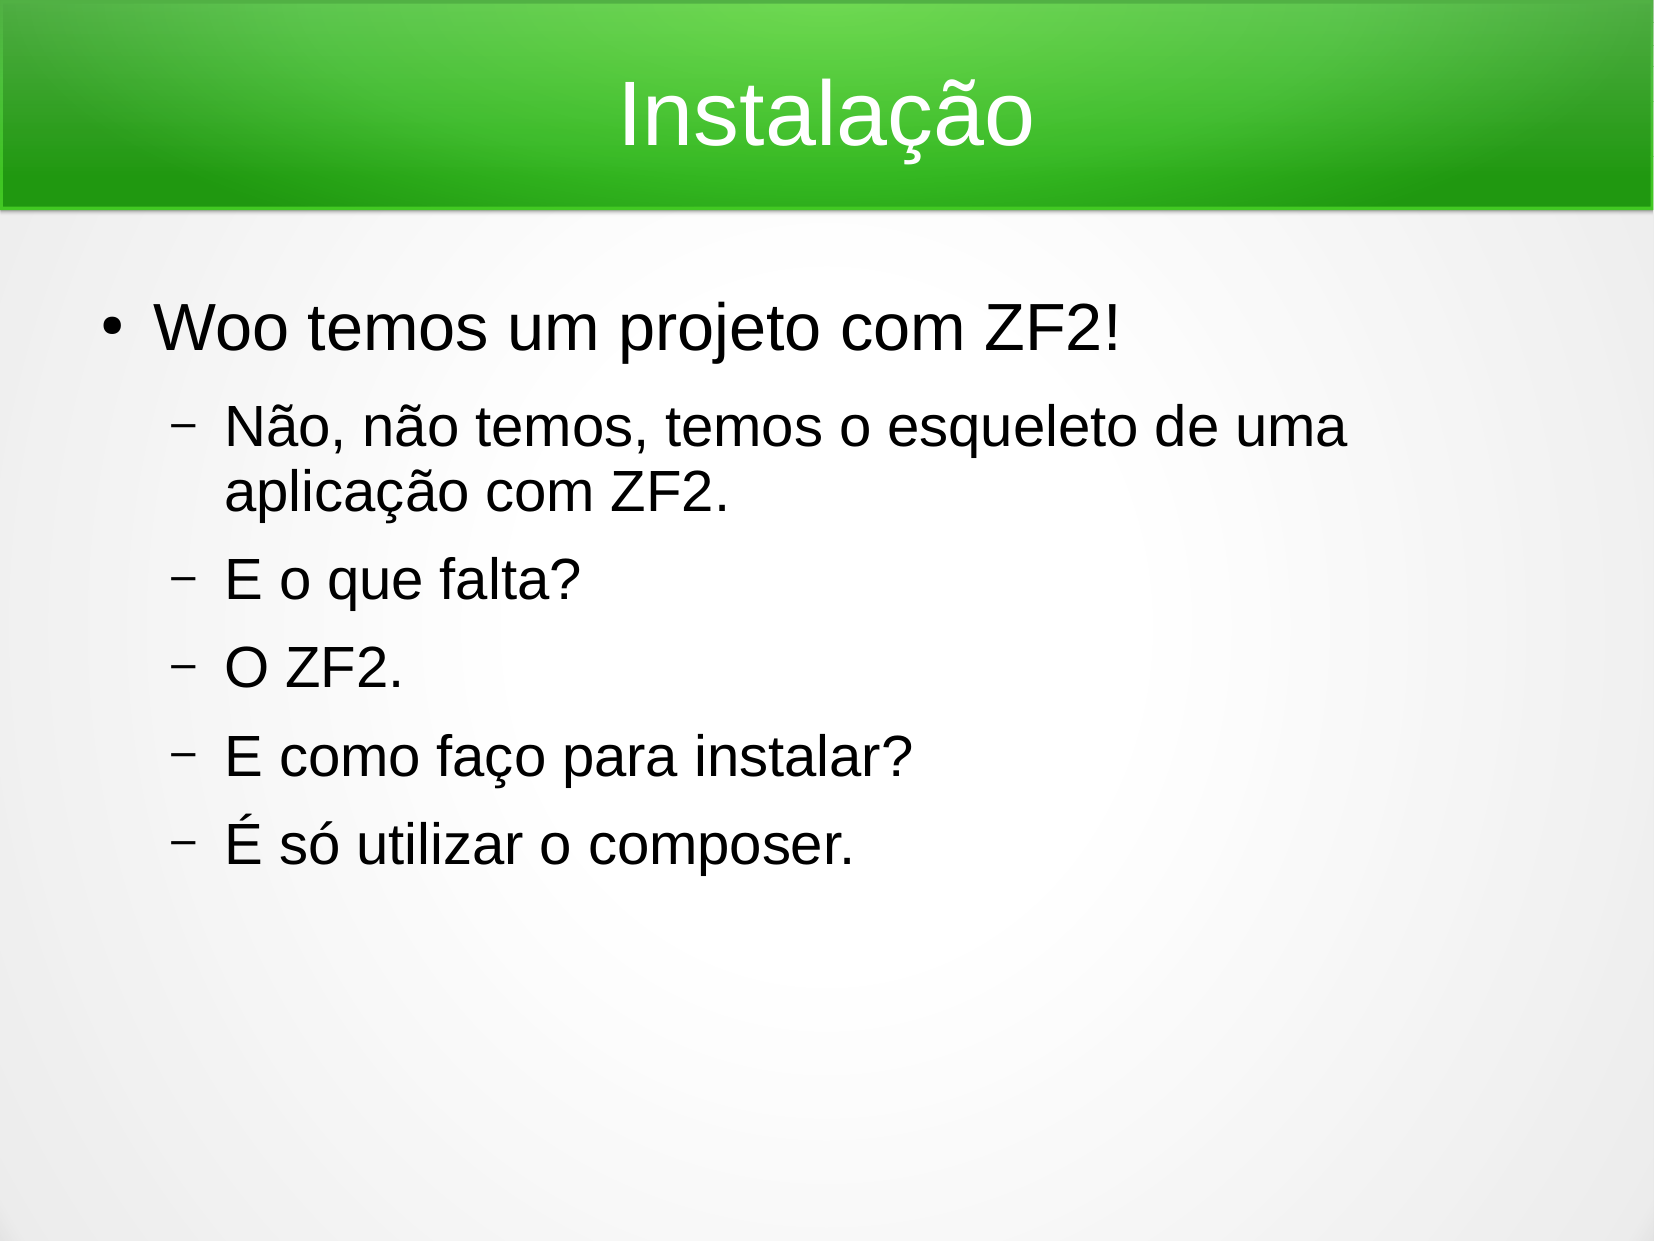

# Instalação
Woo temos um projeto com ZF2!
Não, não temos, temos o esqueleto de uma aplicação com ZF2.
E o que falta?
O ZF2.
E como faço para instalar?
É só utilizar o composer.